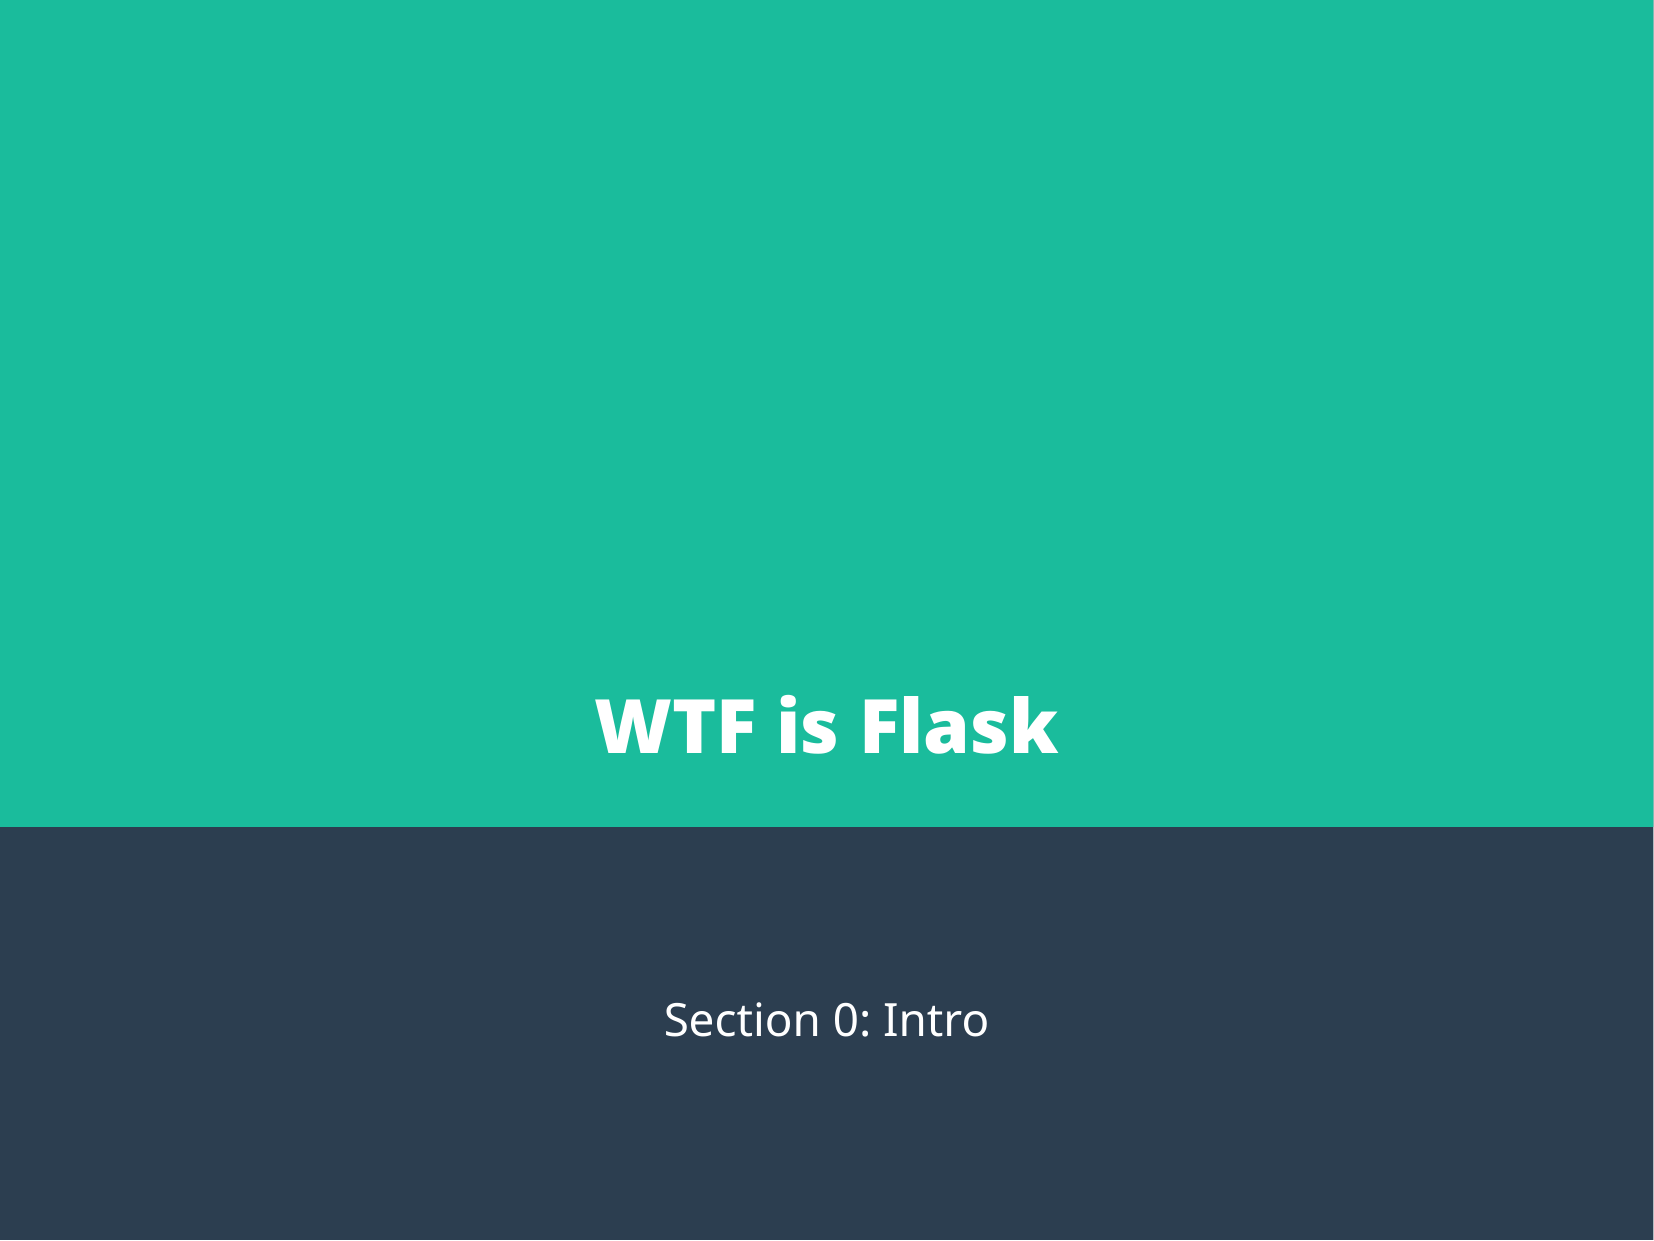

# WTF is Flask
Section 0: Intro